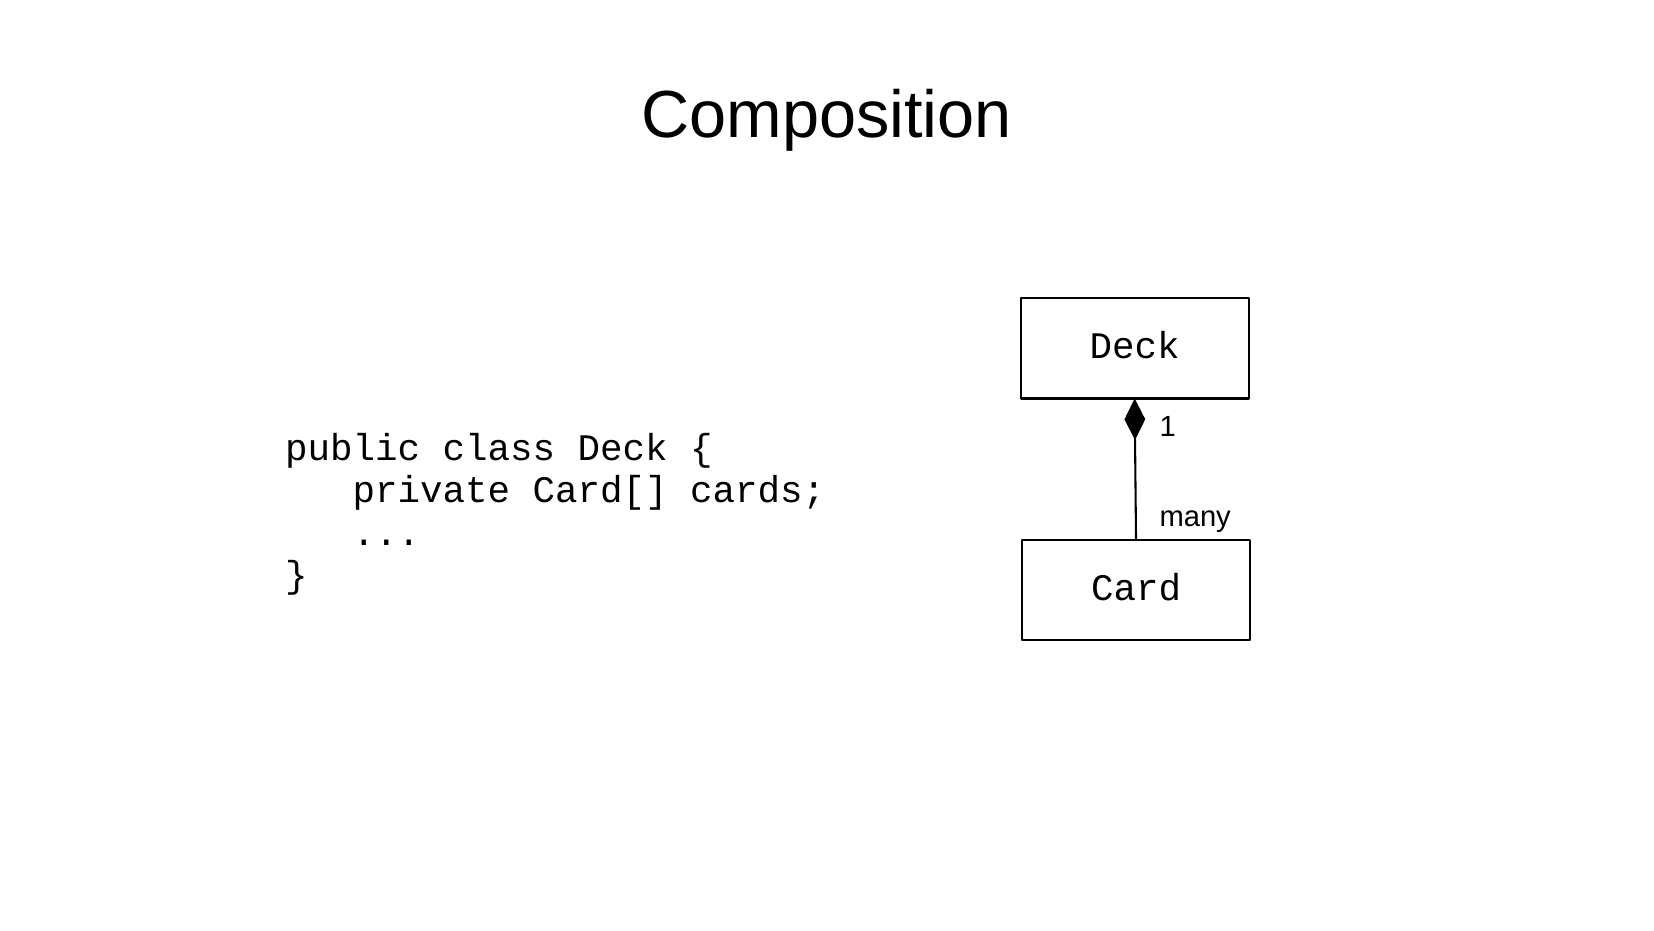

# Composition
Deck
1
public class Deck {
 private Card[] cards;
 ...
}
many
Card